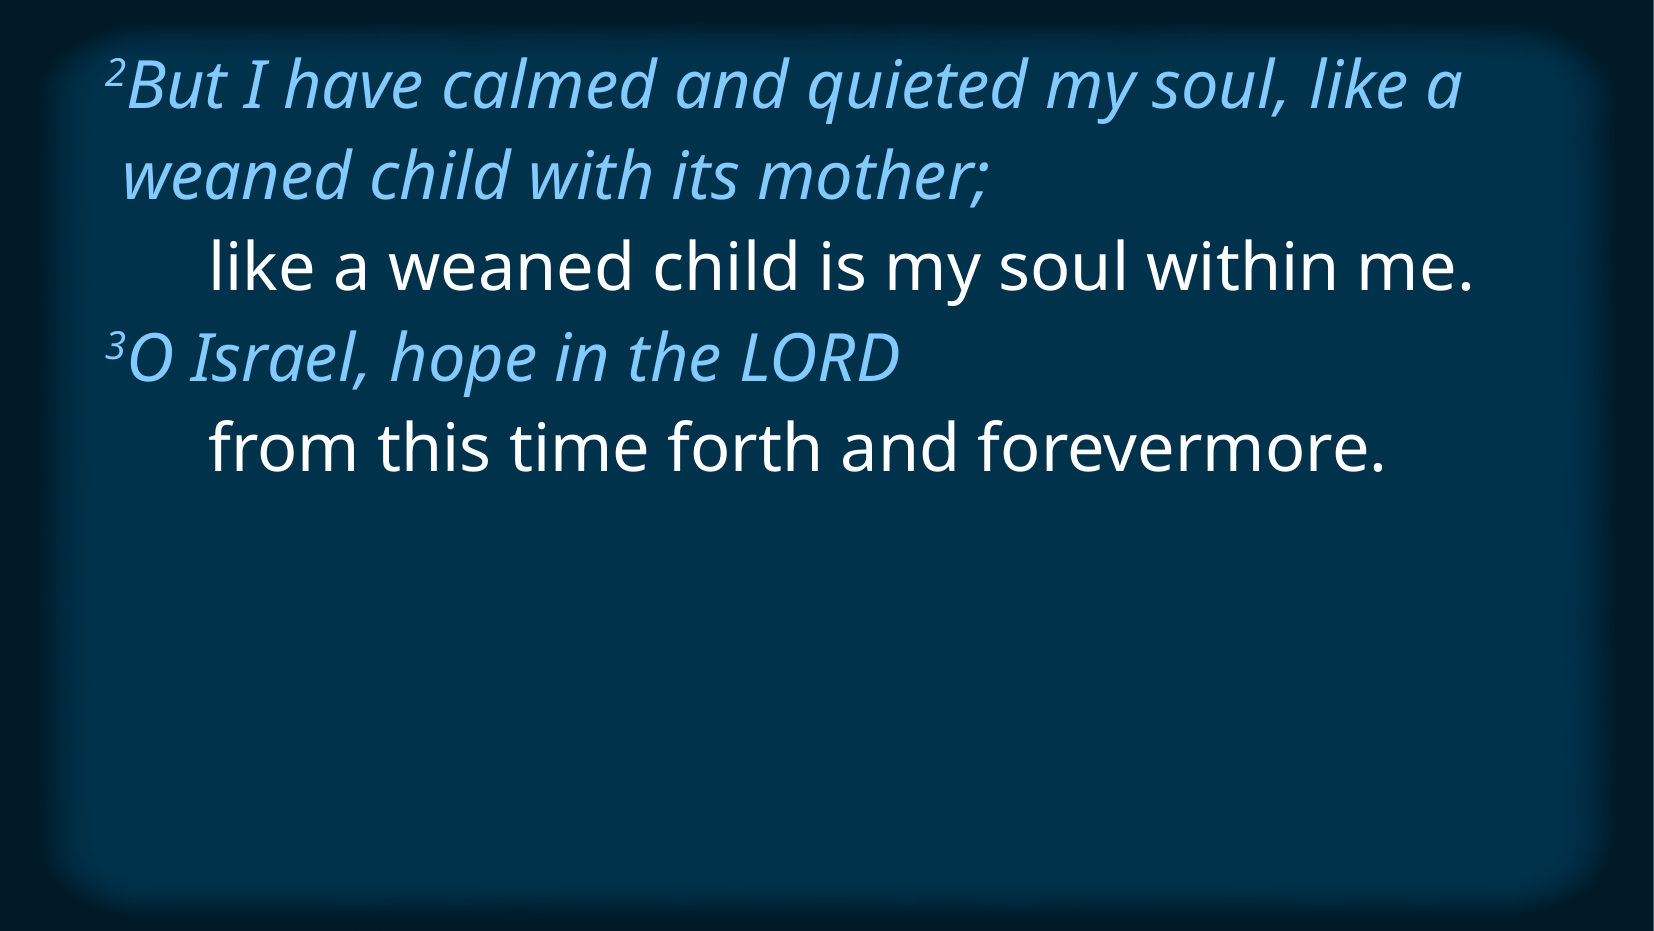

2But I have calmed and quieted my soul, like a
 weaned child with its mother;
 like a weaned child is my soul within me.
3O Israel, hope in the LORD
 from this time forth and forevermore.